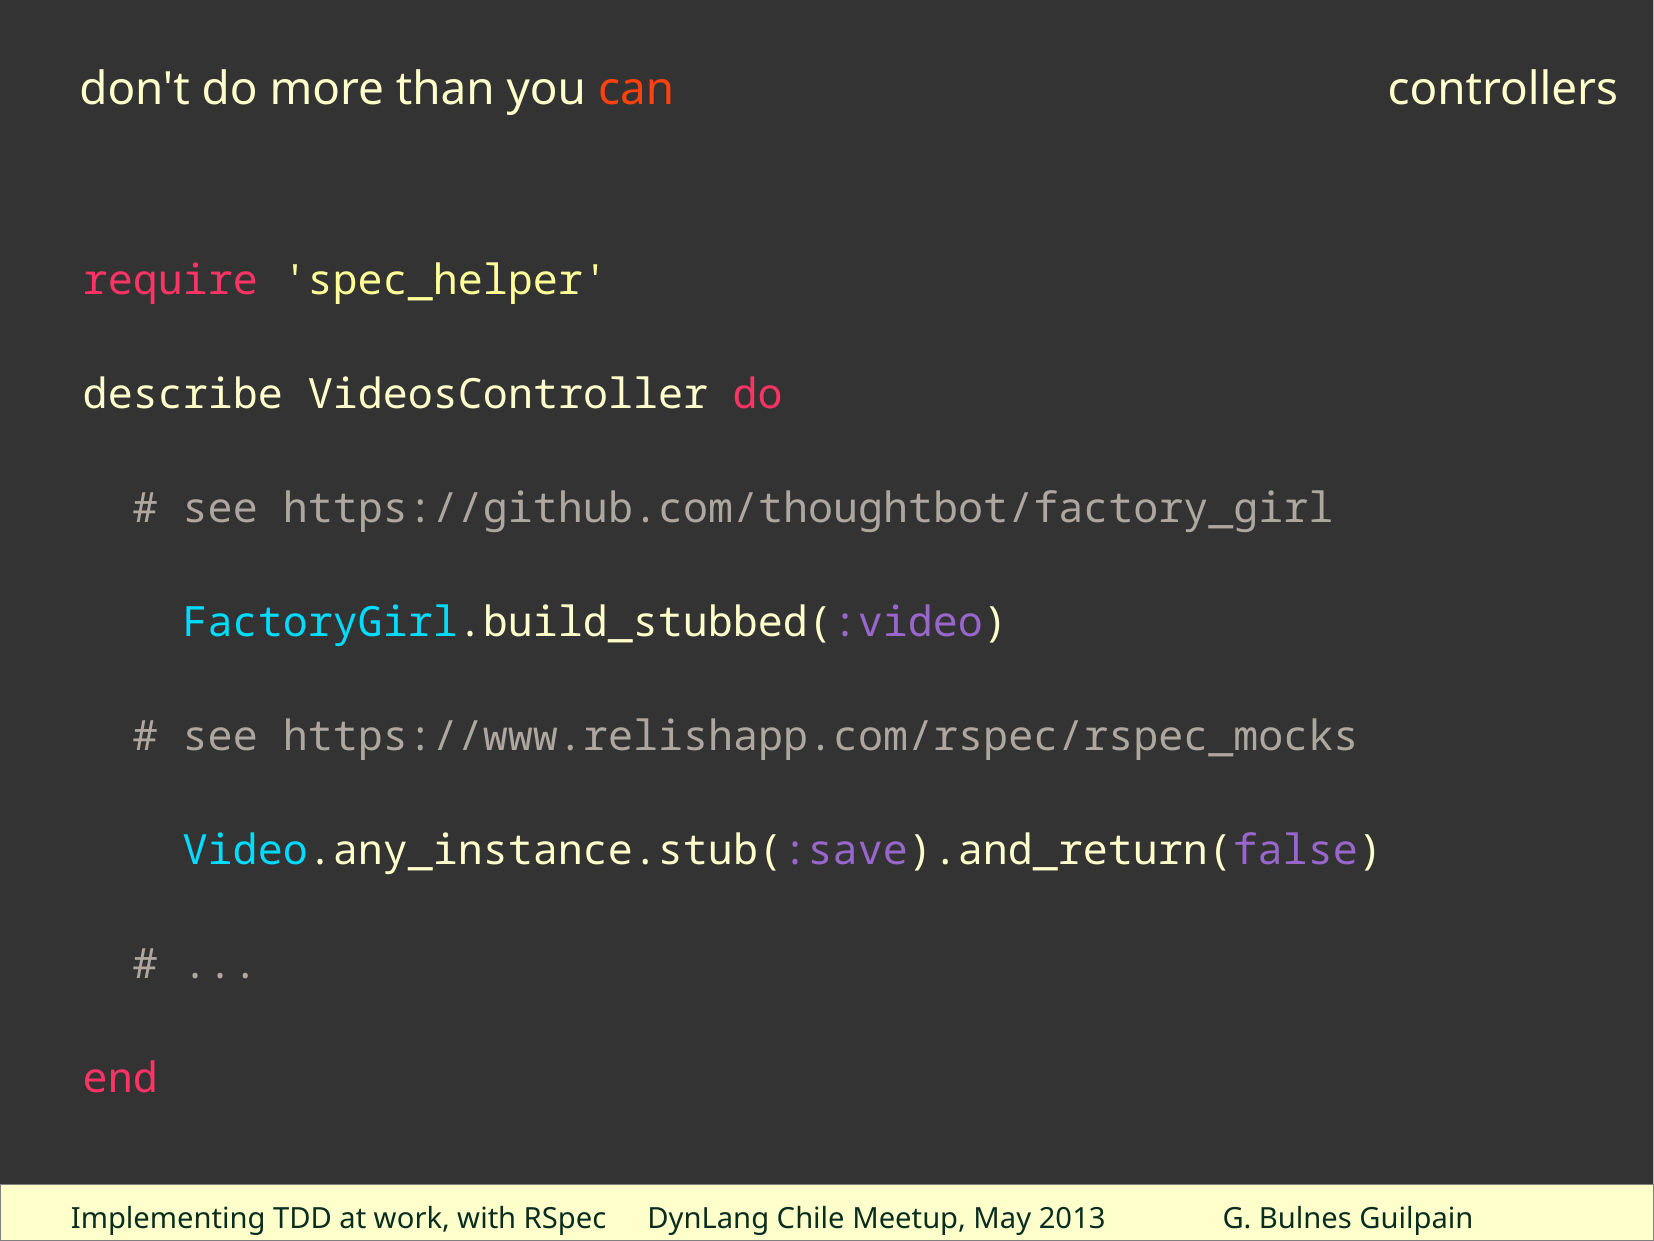

don't do more than you can
controllers
require 'spec_helper'
describe VideosController do
 # see https://github.com/thoughtbot/factory_girl
 FactoryGirl.build_stubbed(:video)
 # see https://www.relishapp.com/rspec/rspec_mocks
 Video.any_instance.stub(:save).and_return(false)
 # ...
end
Implementing TDD at work, with RSpec
DynLang Chile Meetup, May 2013
G. Bulnes Guilpain